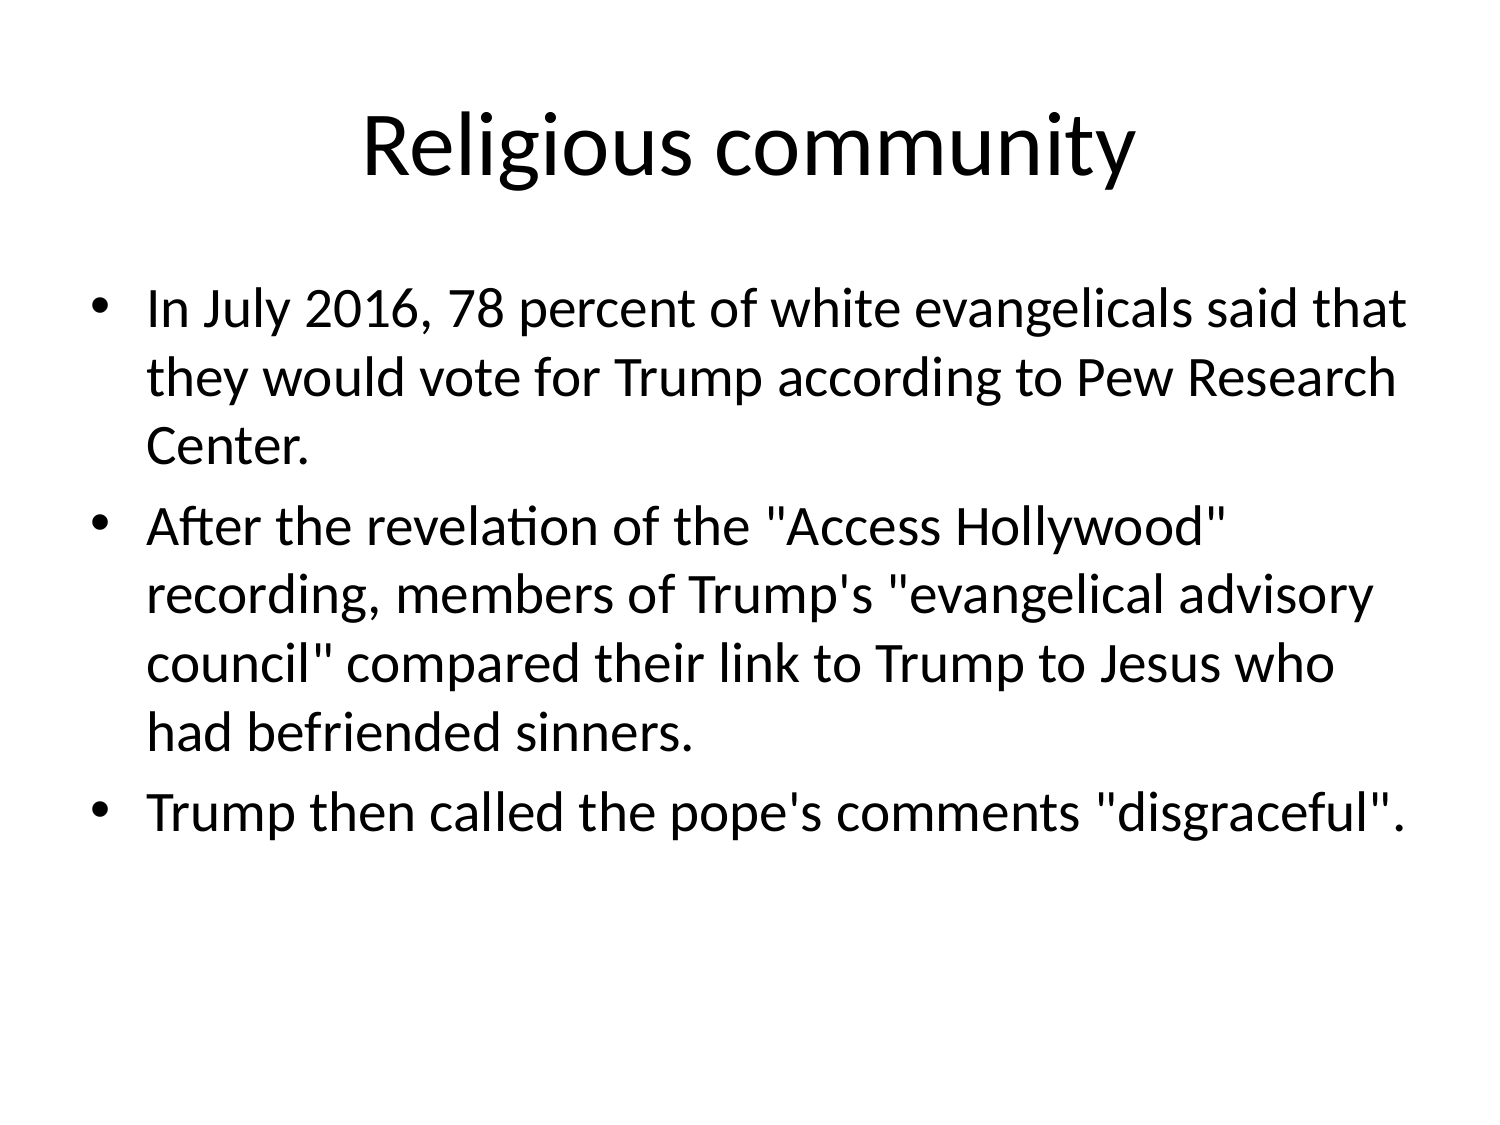

# Religious community
In July 2016, 78 percent of white evangelicals said that they would vote for Trump according to Pew Research Center.
After the revelation of the "Access Hollywood" recording, members of Trump's "evangelical advisory council" compared their link to Trump to Jesus who had befriended sinners.
Trump then called the pope's comments "disgraceful".